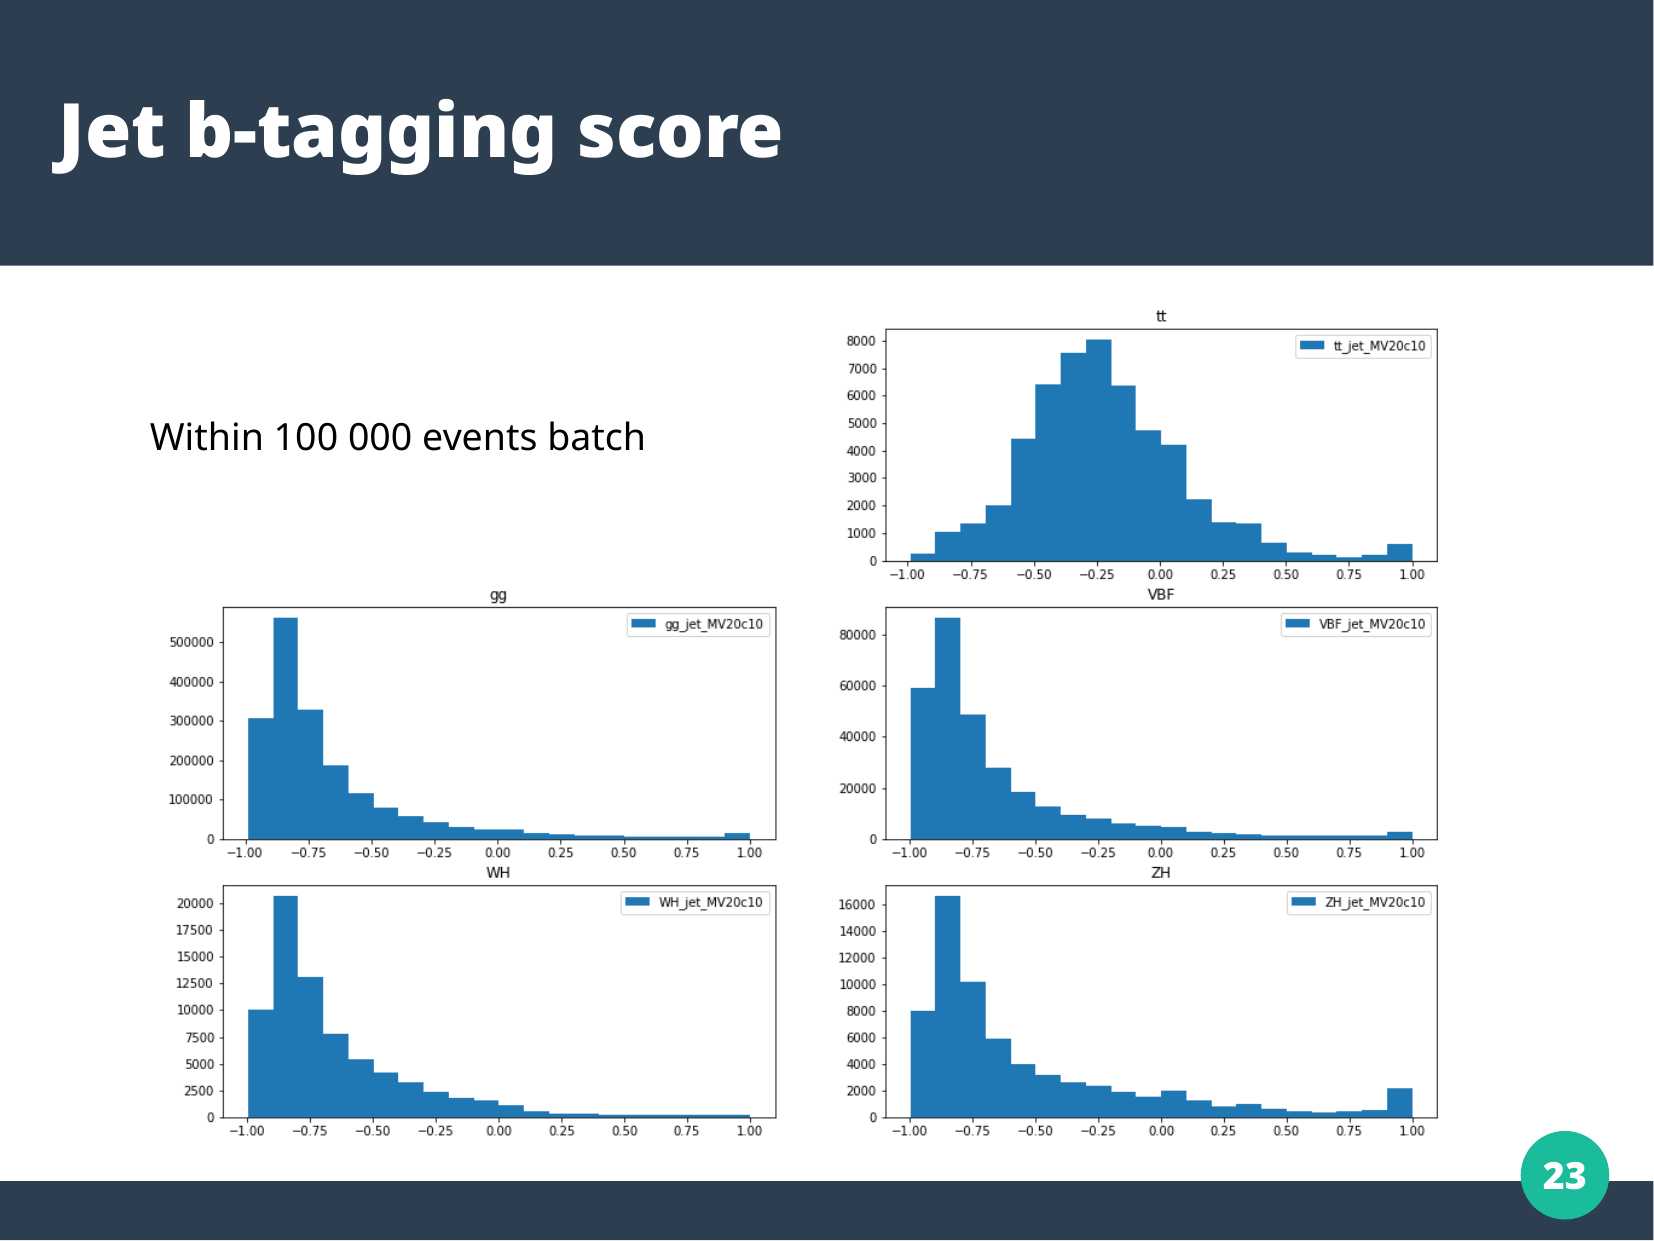

# Jet b-tagging score
Within 100 000 events batch
23